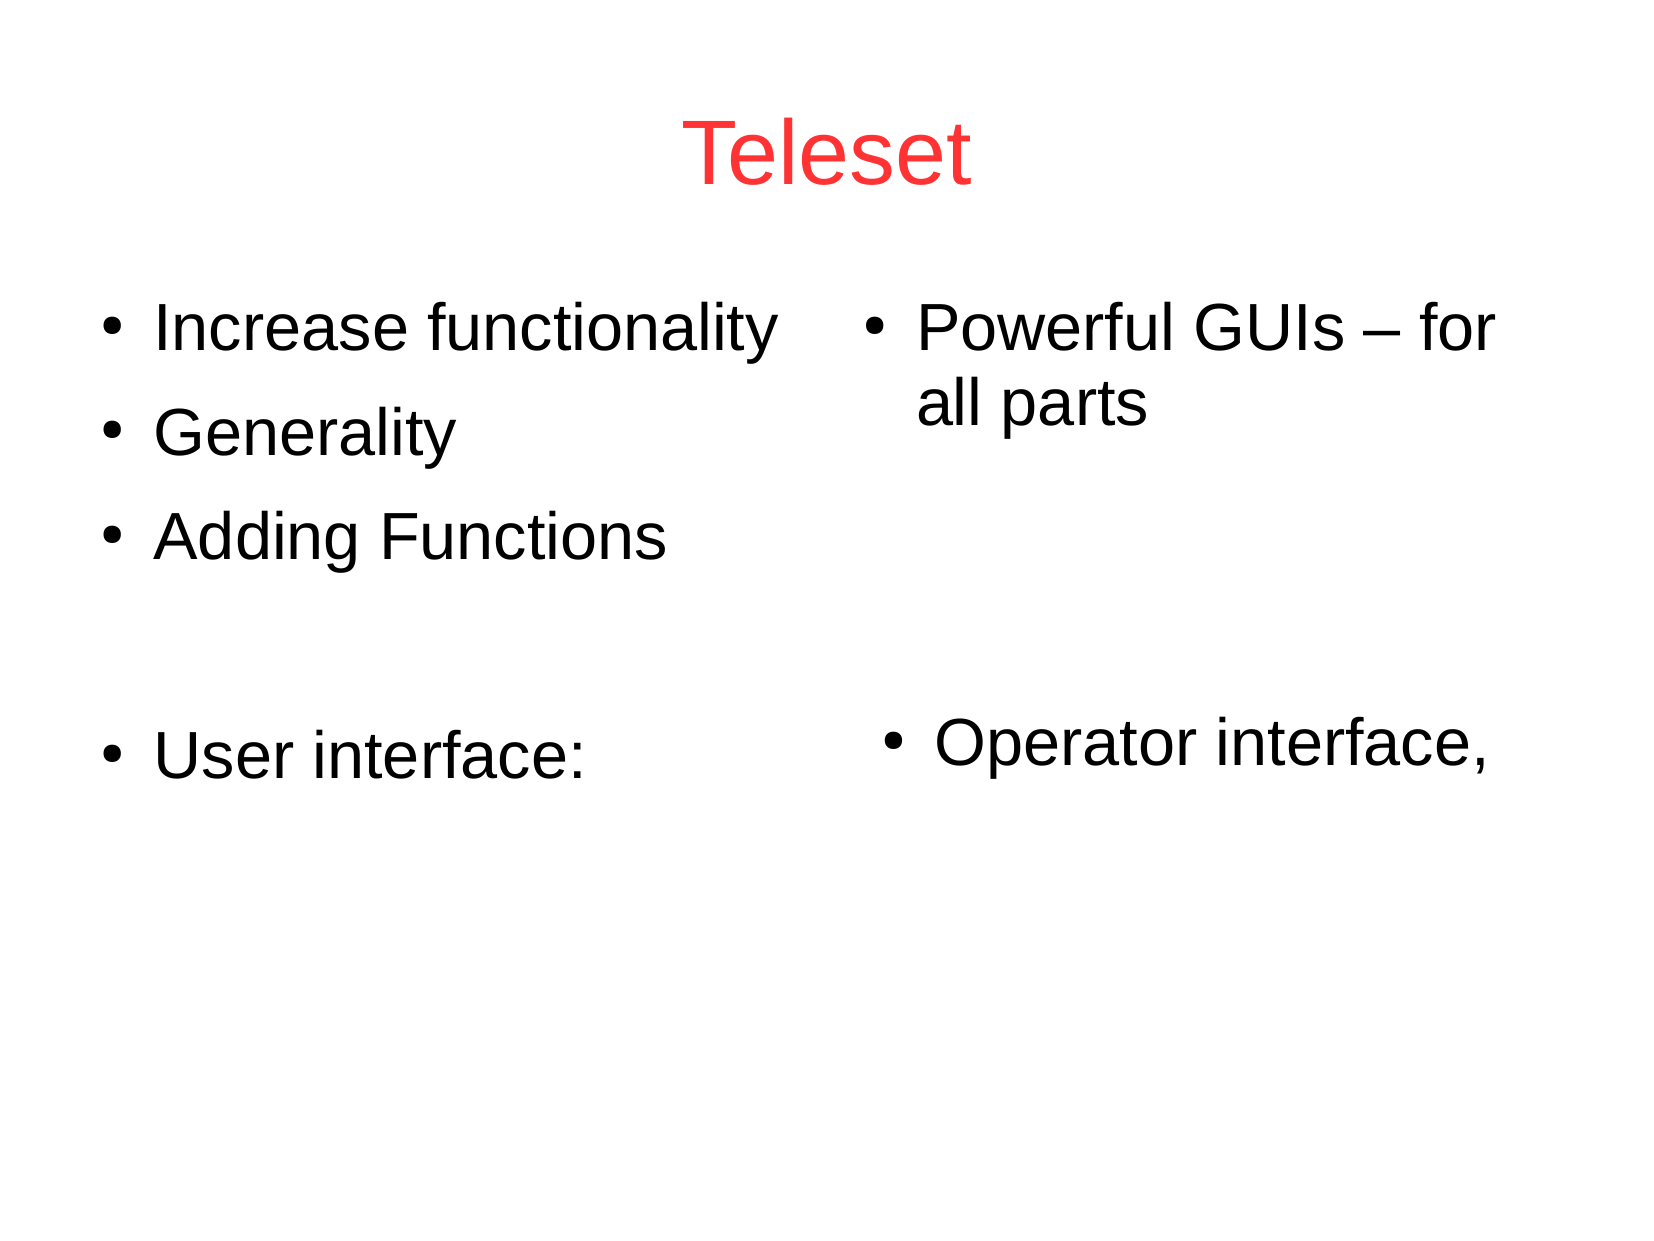

# Teleset
Increase functionality
Generality
Adding Functions
Powerful GUIs – for all parts
Operator interface,
User interface: